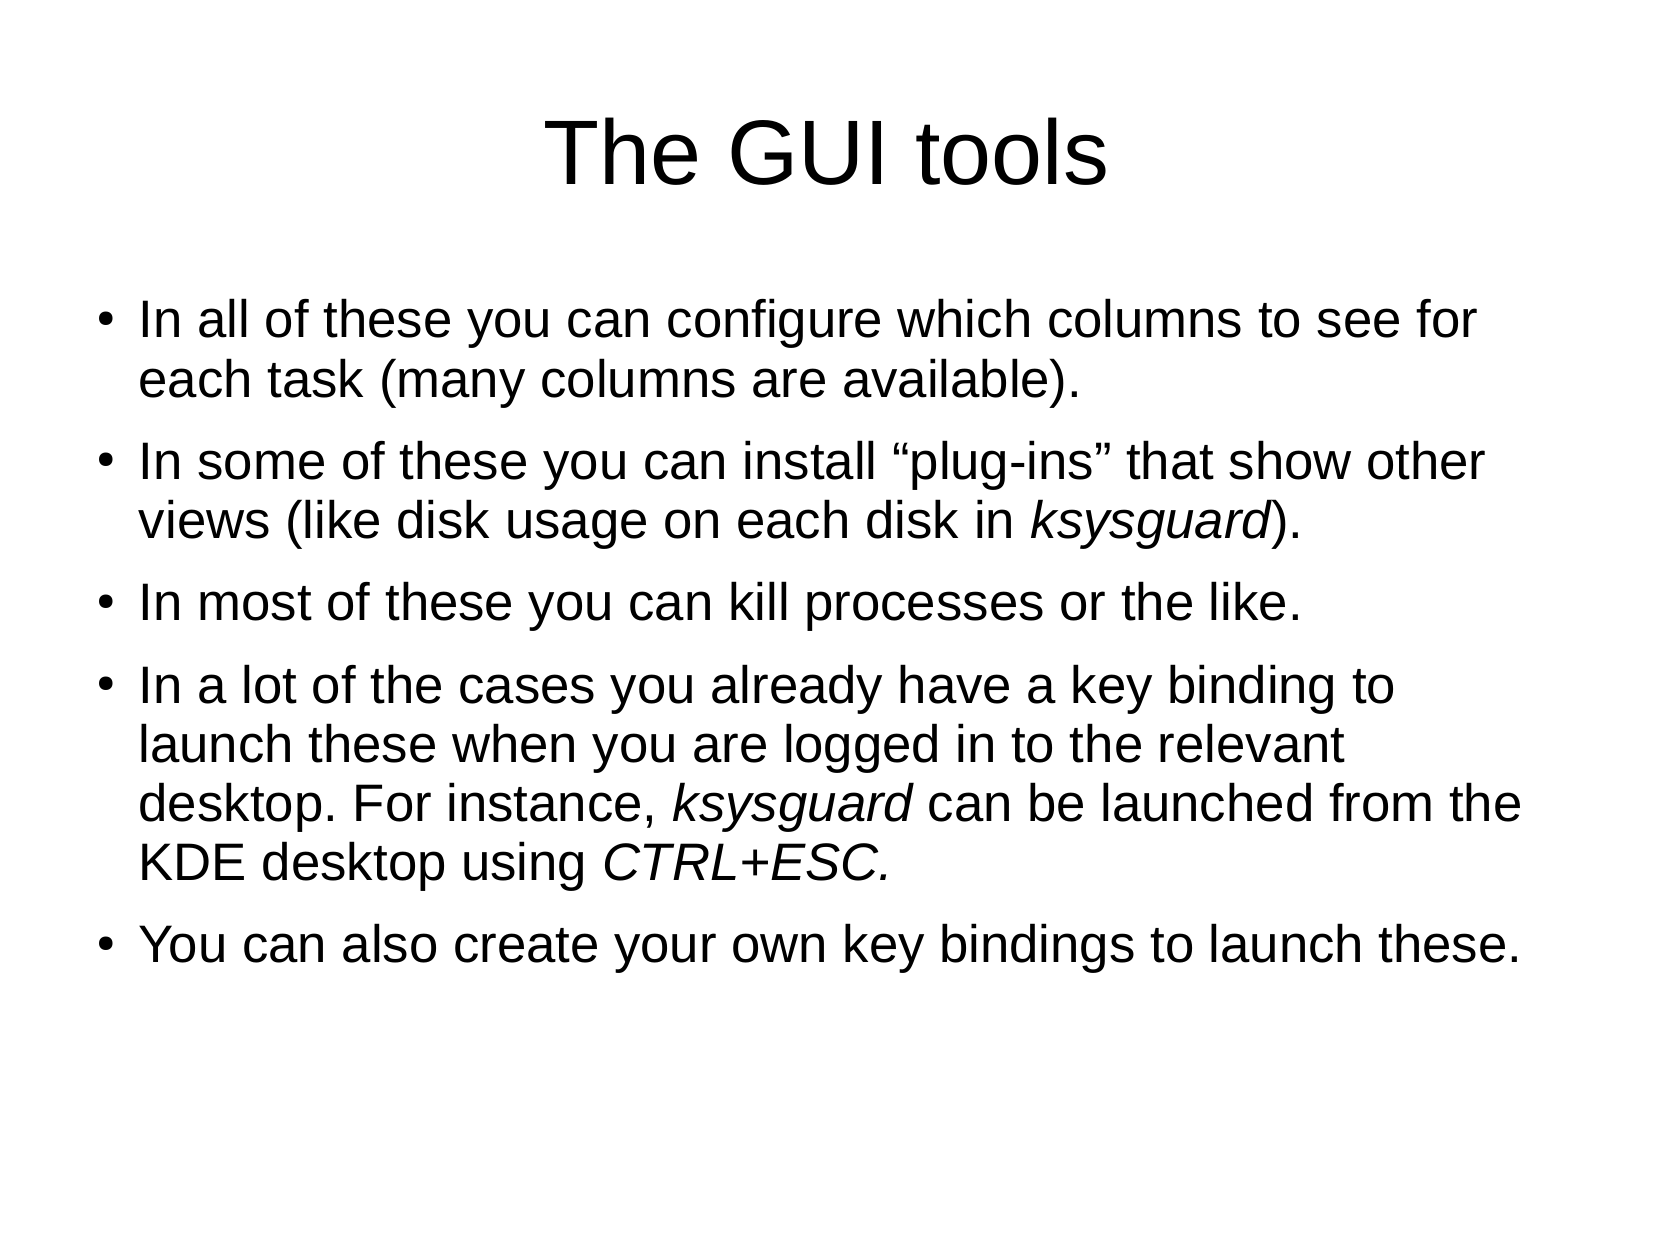

# The GUI tools
In all of these you can configure which columns to see for each task (many columns are available).
In some of these you can install “plug-ins” that show other views (like disk usage on each disk in ksysguard).
In most of these you can kill processes or the like.
In a lot of the cases you already have a key binding to launch these when you are logged in to the relevant desktop. For instance, ksysguard can be launched from the KDE desktop using CTRL+ESC.
You can also create your own key bindings to launch these.